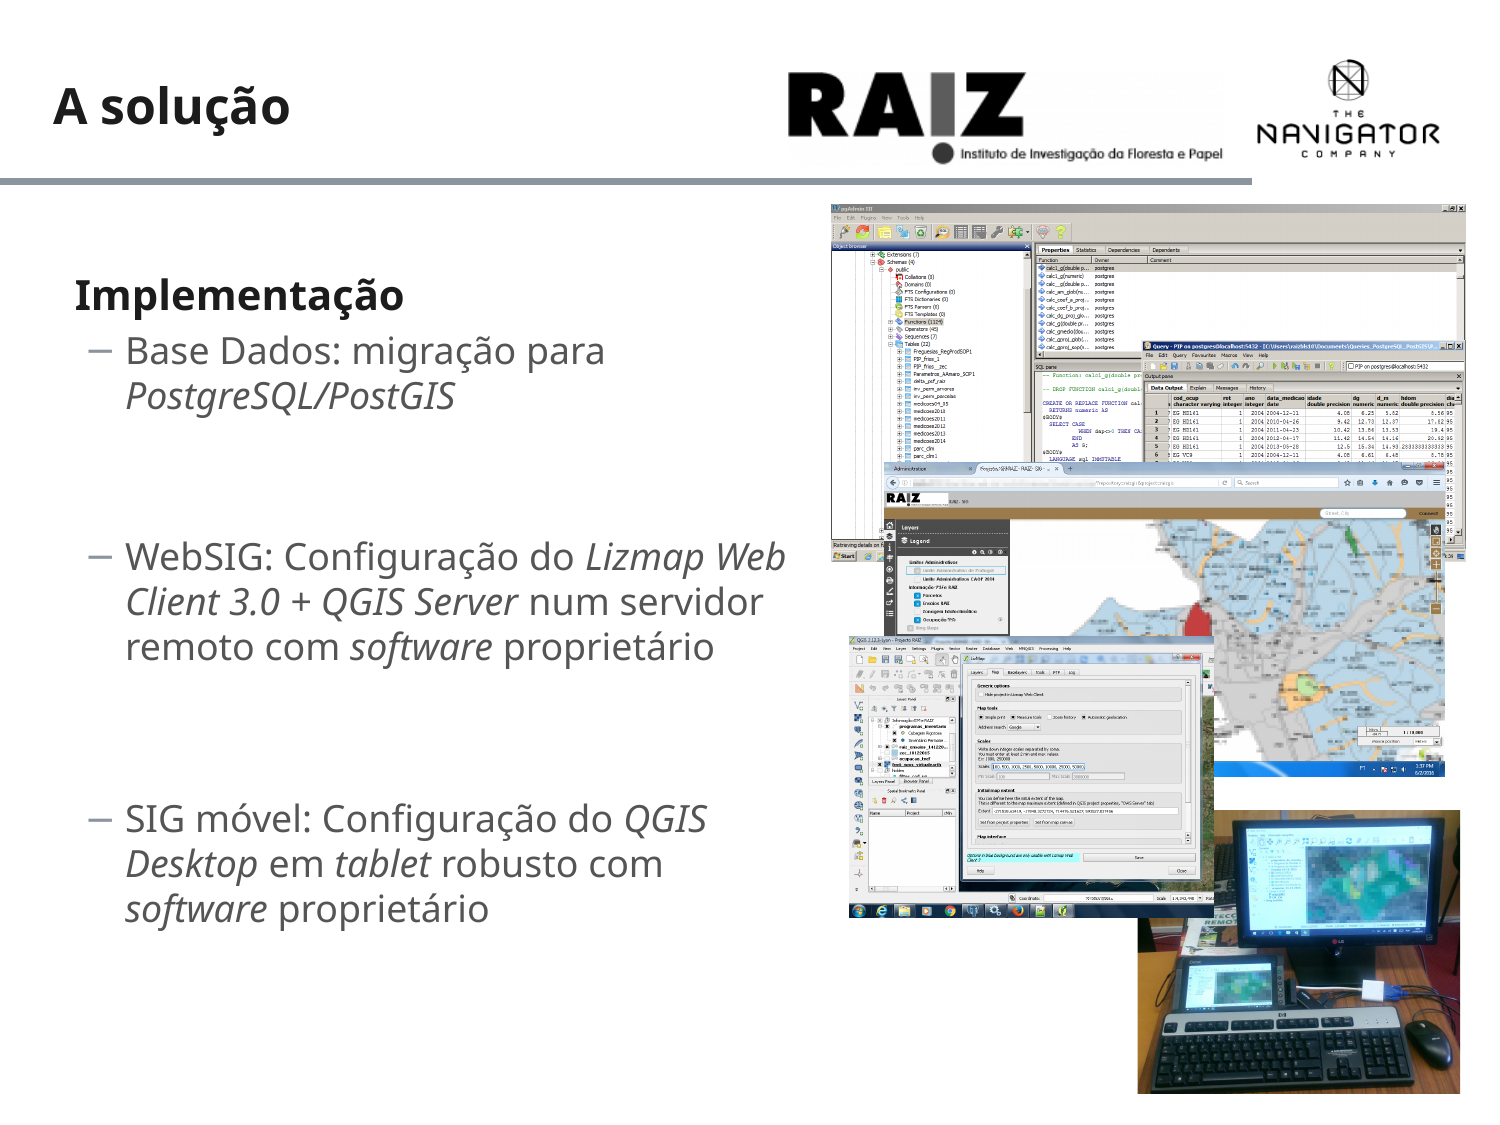

A solução
# Implementação
Base Dados: migração para PostgreSQL/PostGIS
WebSIG: Configuração do Lizmap Web Client 3.0 + QGIS Server num servidor remoto com software proprietário
SIG móvel: Configuração do QGIS Desktop em tablet robusto com software proprietário